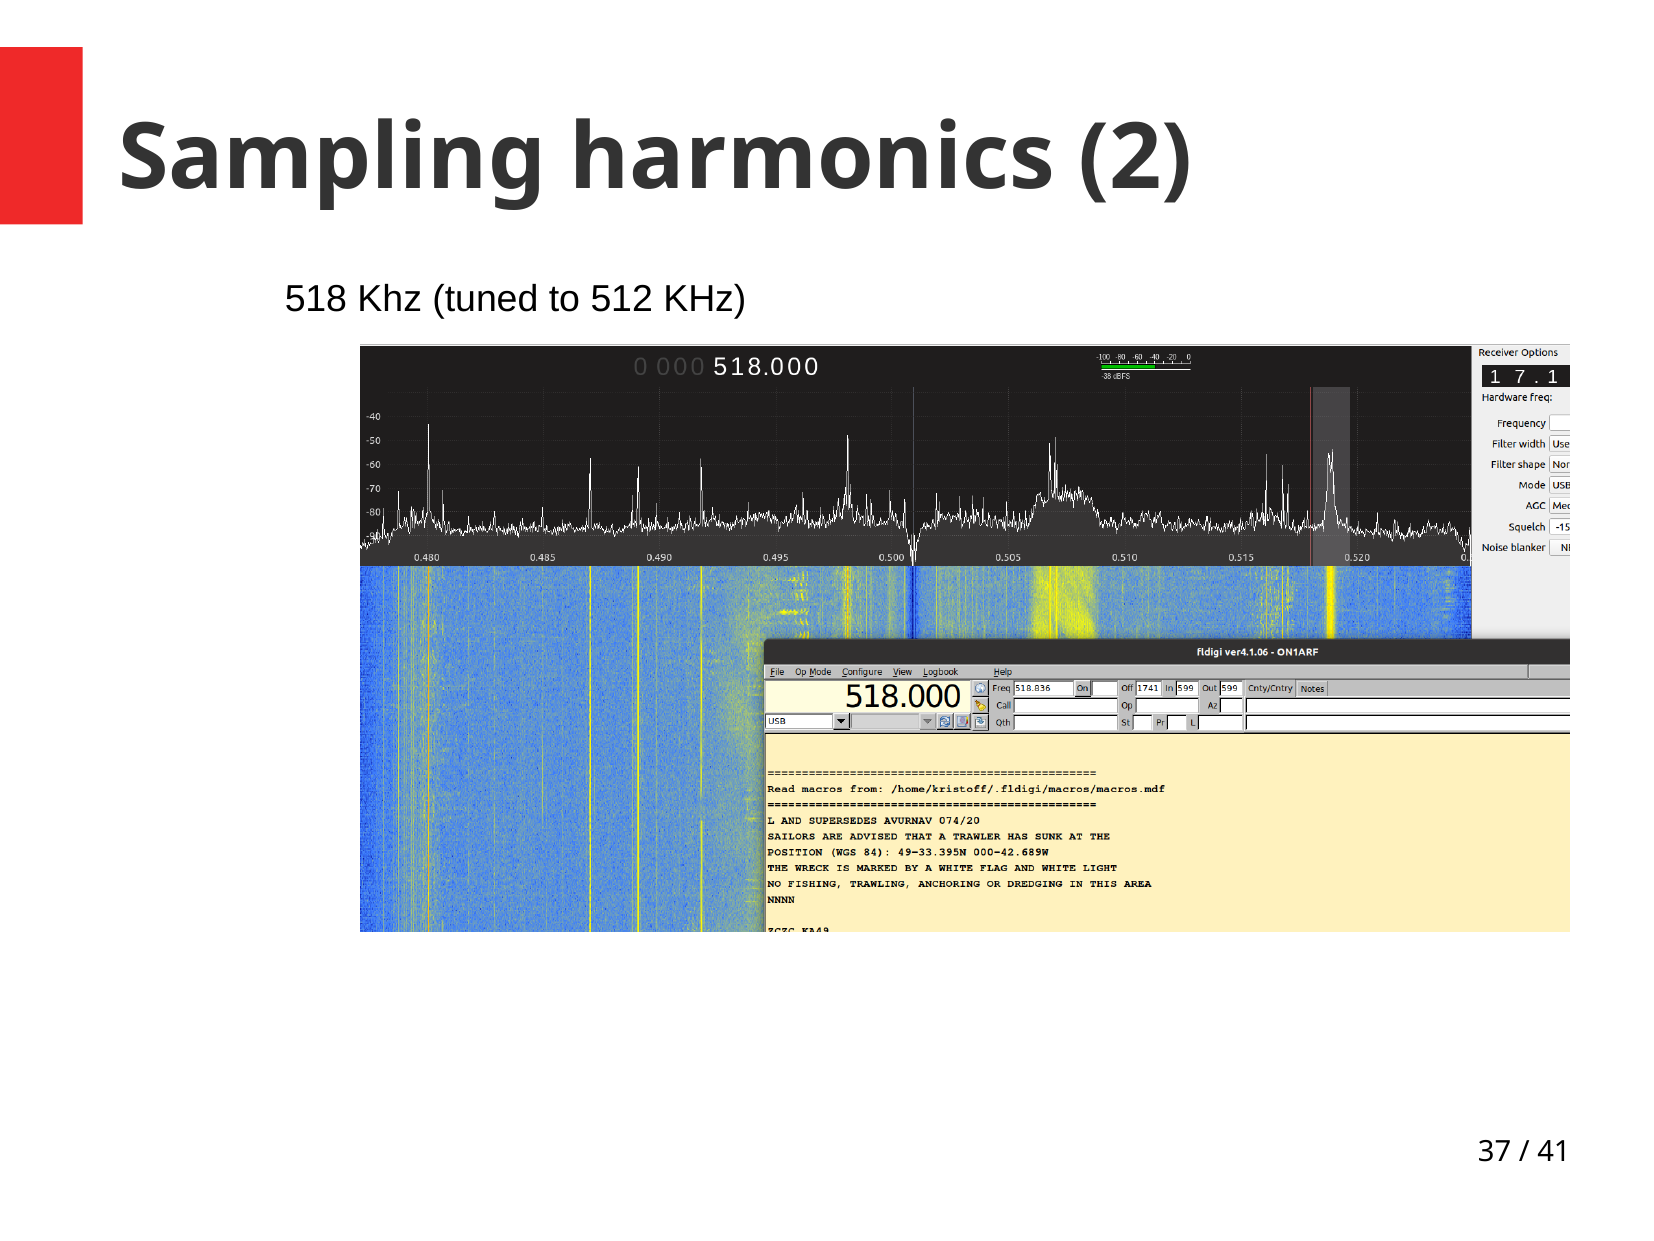

# Sampling harmonics (2)
518 Khz (tuned to 512 KHz)
37